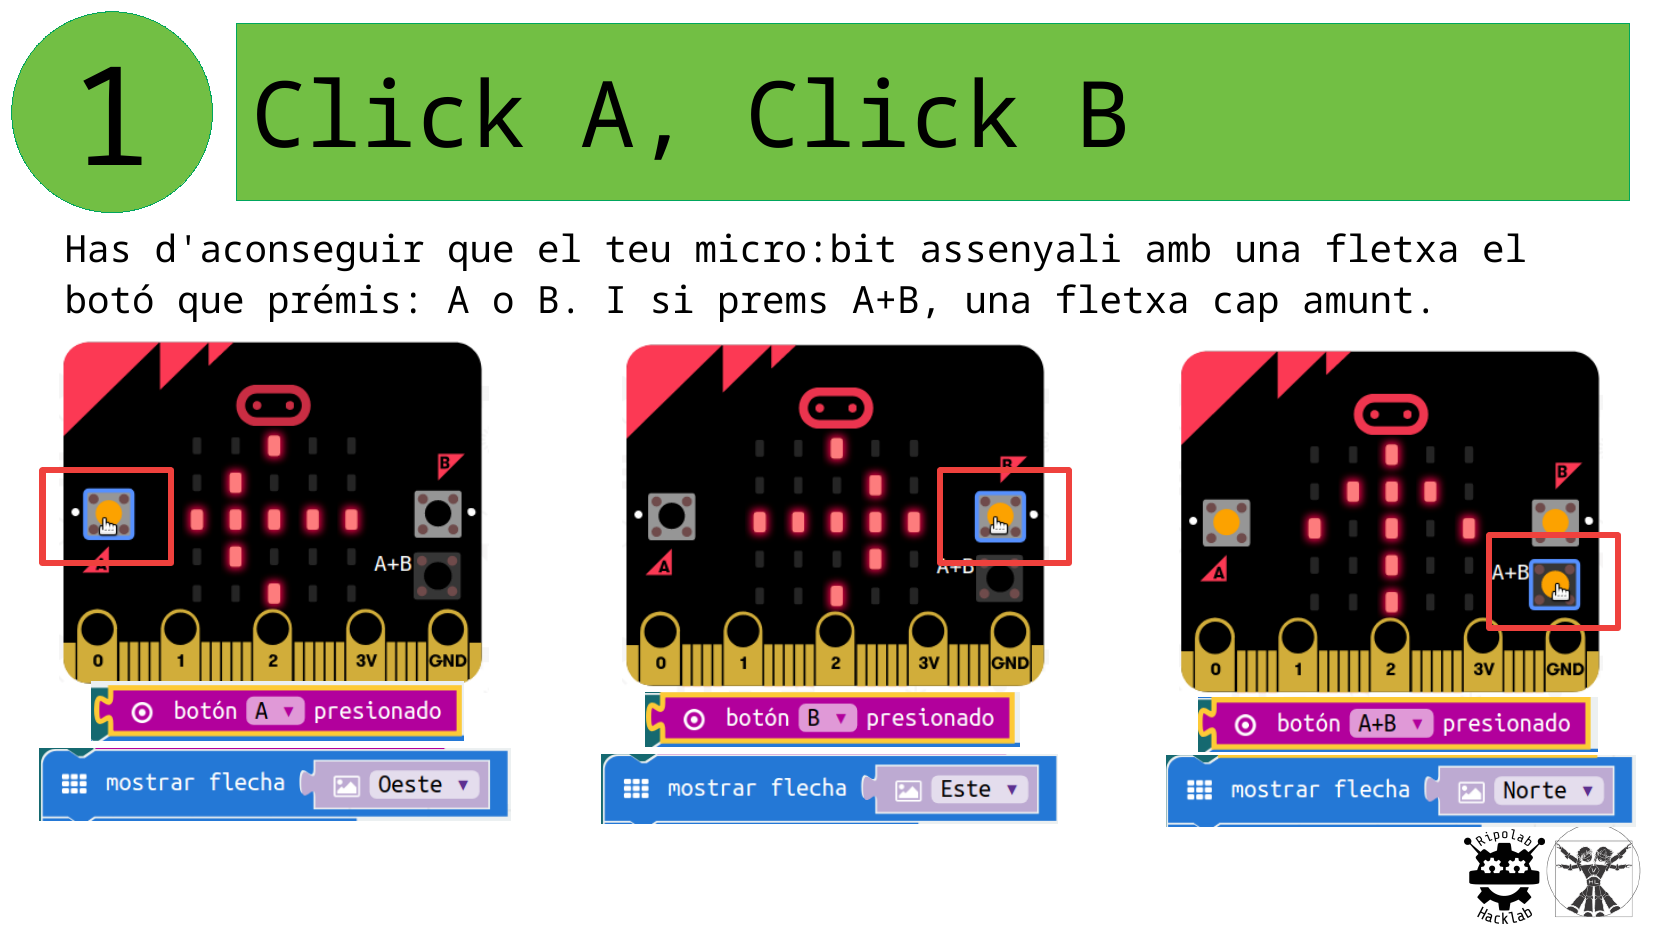

1
Click A, Click B
Has d'aconseguir que el teu micro:bit assenyali amb una fletxa el botó que prémis: A o B. I si prems A+B, una fletxa cap amunt.